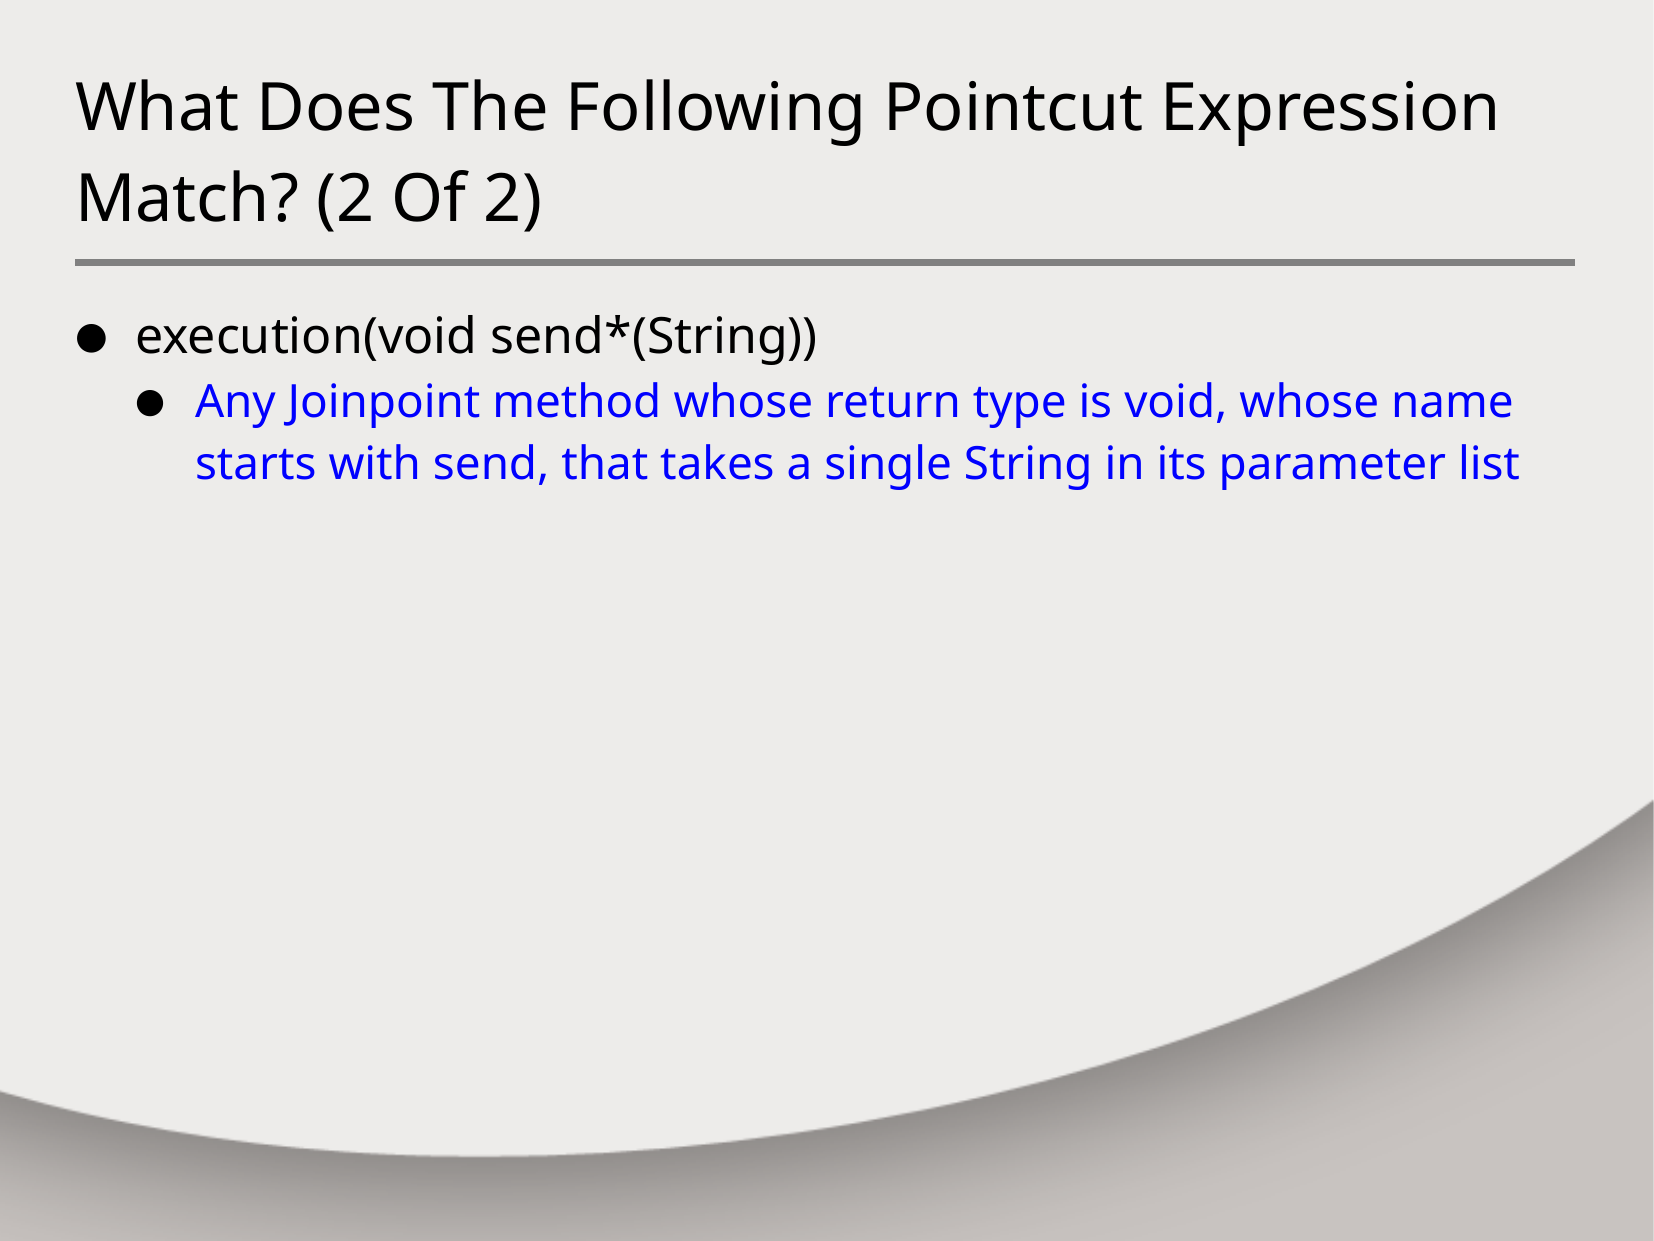

# What Does The Following Pointcut Expression Match? (2 Of 2)
execution(void send*(String))
Any Joinpoint method whose return type is void, whose name starts with send, that takes a single String in its parameter list